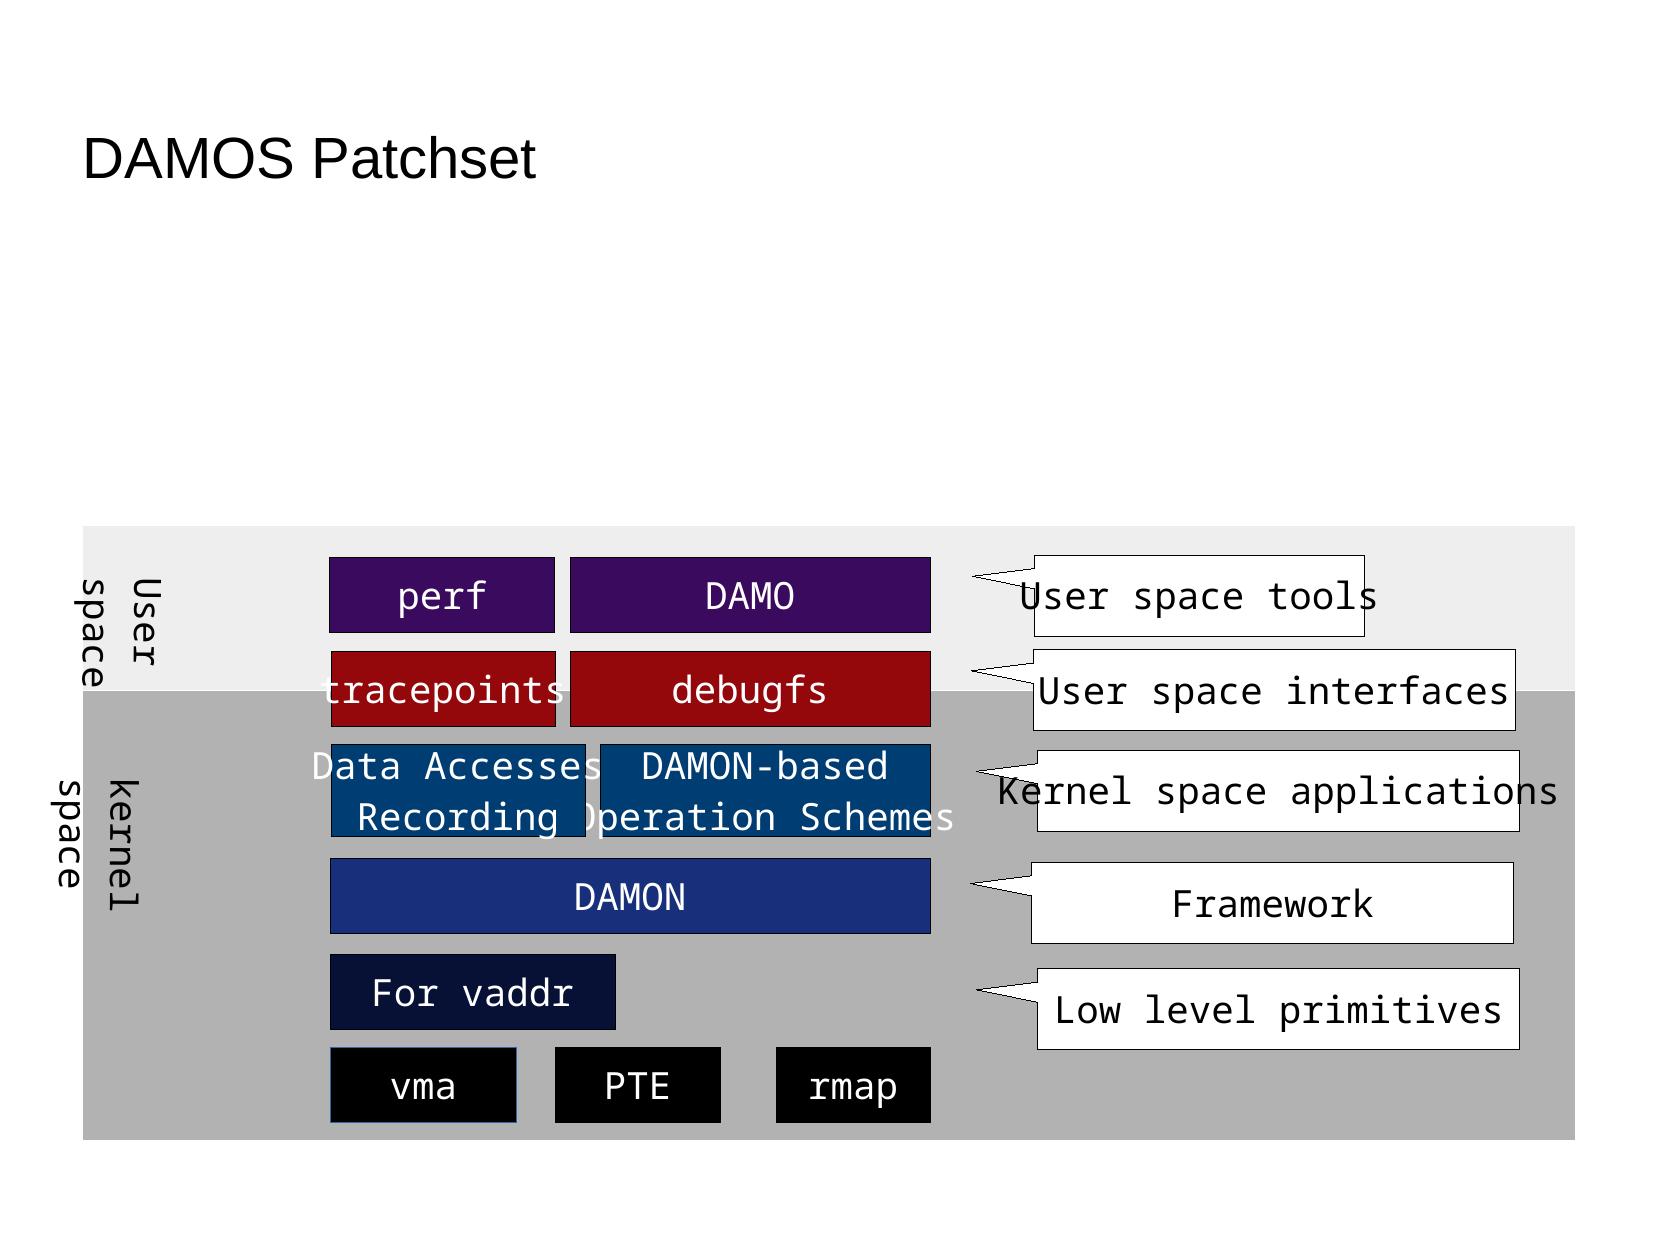

# DAMOS Patchset
User space tools
perf
DAMO
User
space
User space interfaces
tracepoints
debugfs
Data Accesses
Recording
DAMON-based
Operation Schemes
Kernel space applications
kernel space
DAMON
Framework
For vaddr
Low level primitives
vma
PTE
rmap